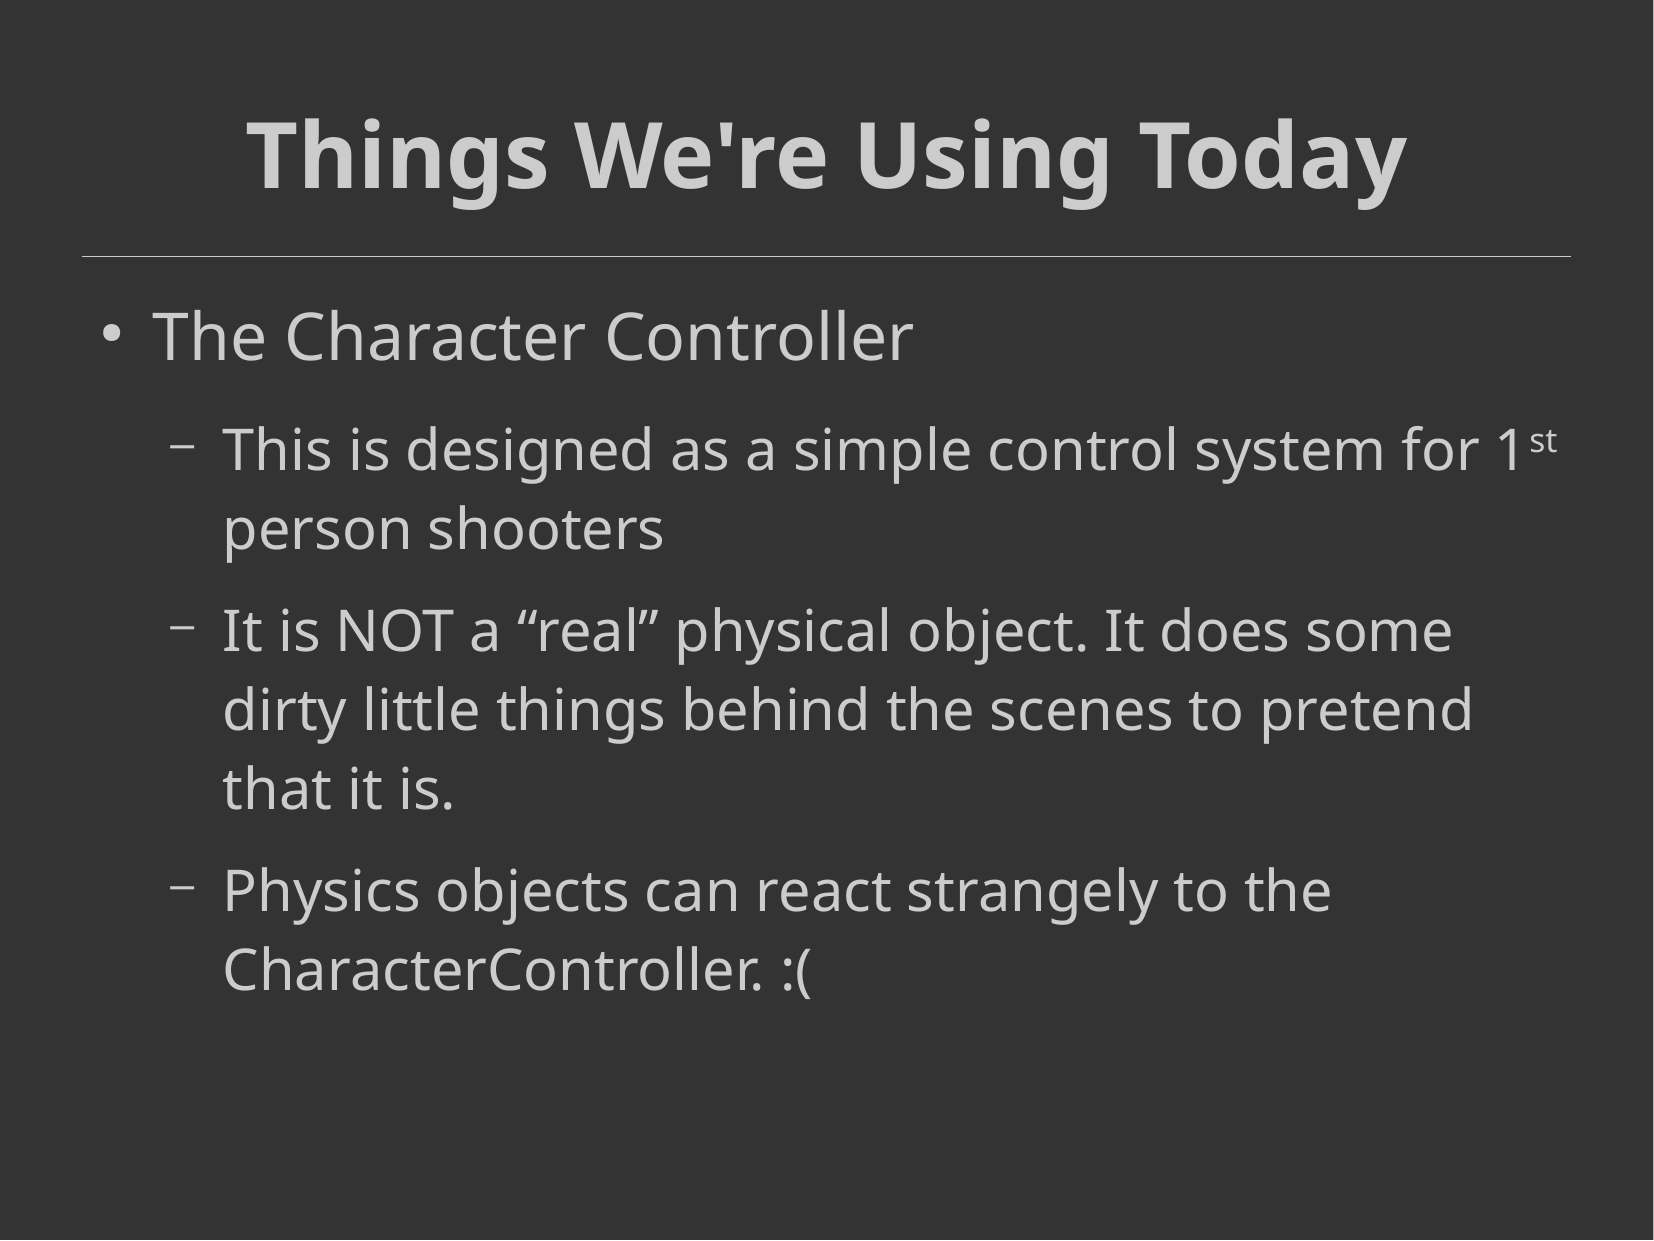

# Things We're Using Today
The Character Controller
This is designed as a simple control system for 1st person shooters
It is NOT a “real” physical object. It does some dirty little things behind the scenes to pretend that it is.
Physics objects can react strangely to the CharacterController. :(